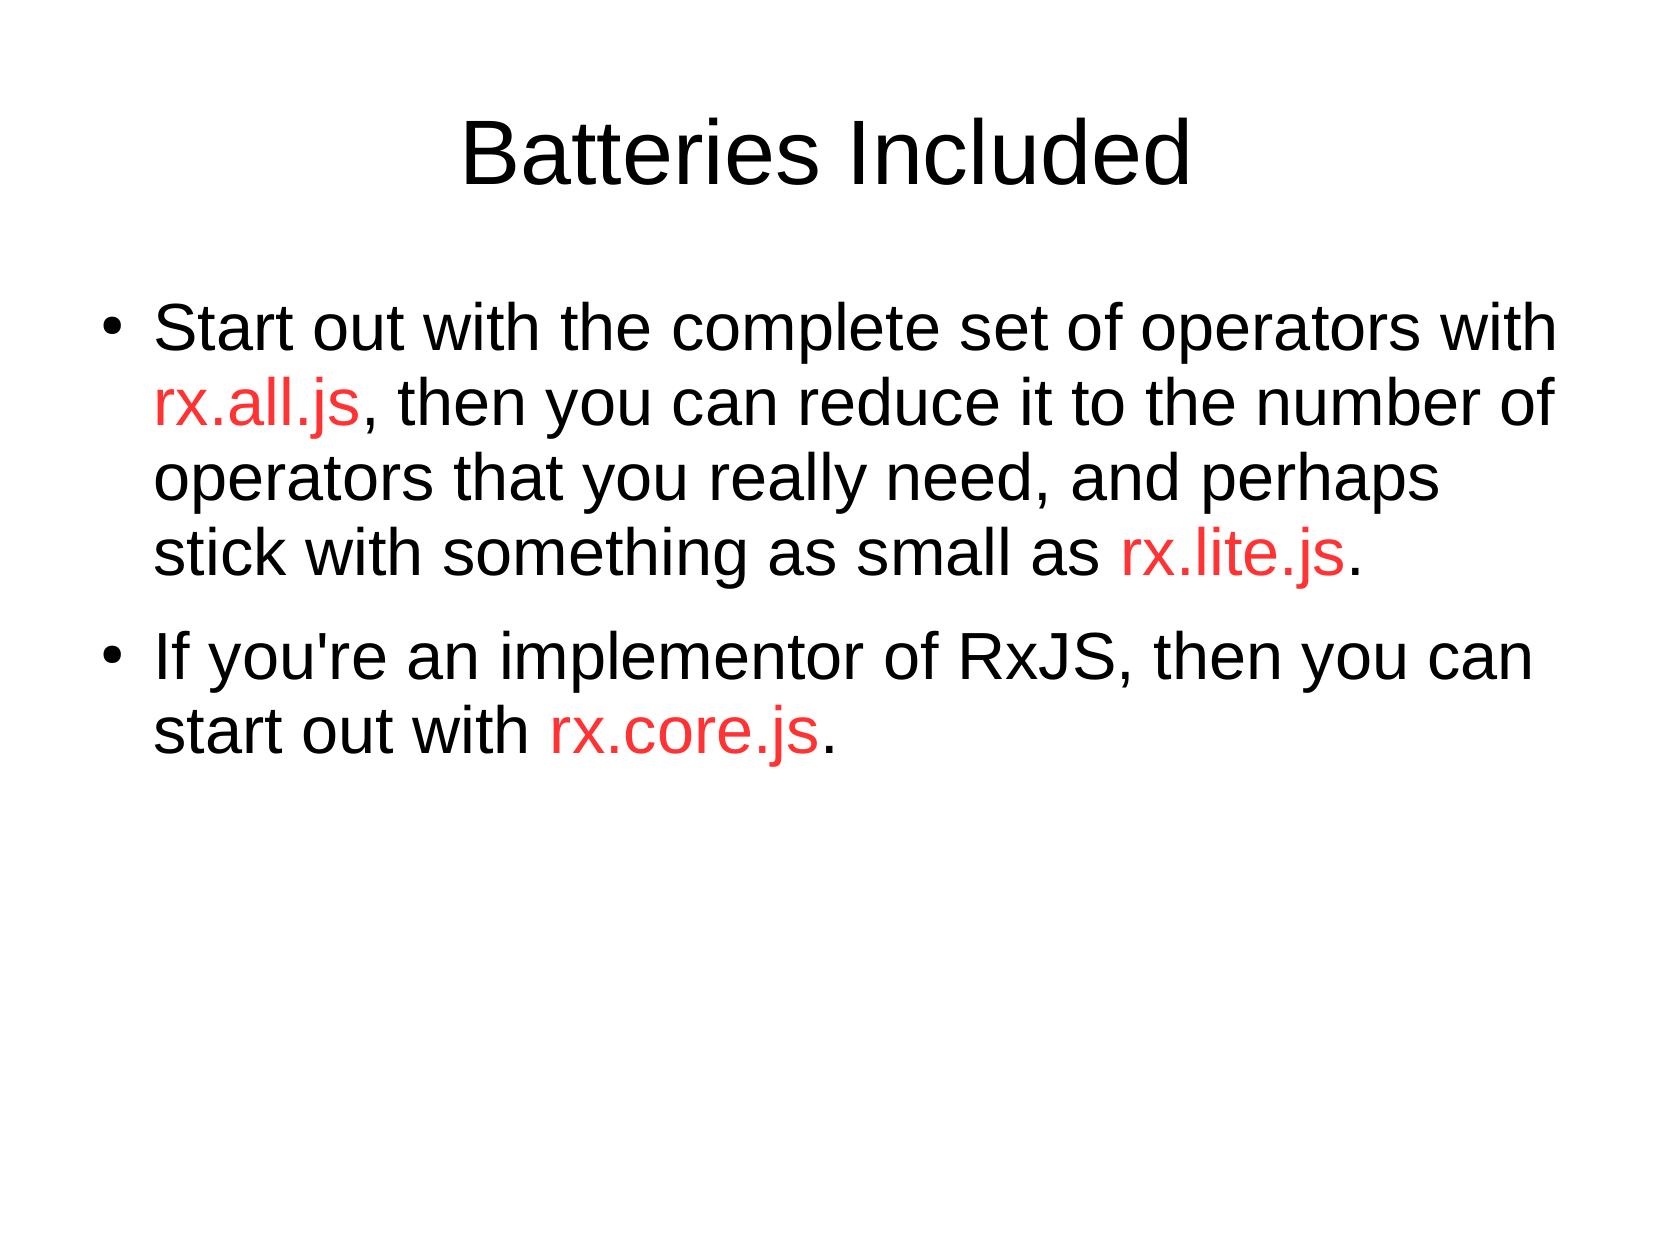

# Batteries Included
Start out with the complete set of operators with rx.all.js, then you can reduce it to the number of operators that you really need, and perhaps stick with something as small as rx.lite.js.
If you're an implementor of RxJS, then you can start out with rx.core.js.